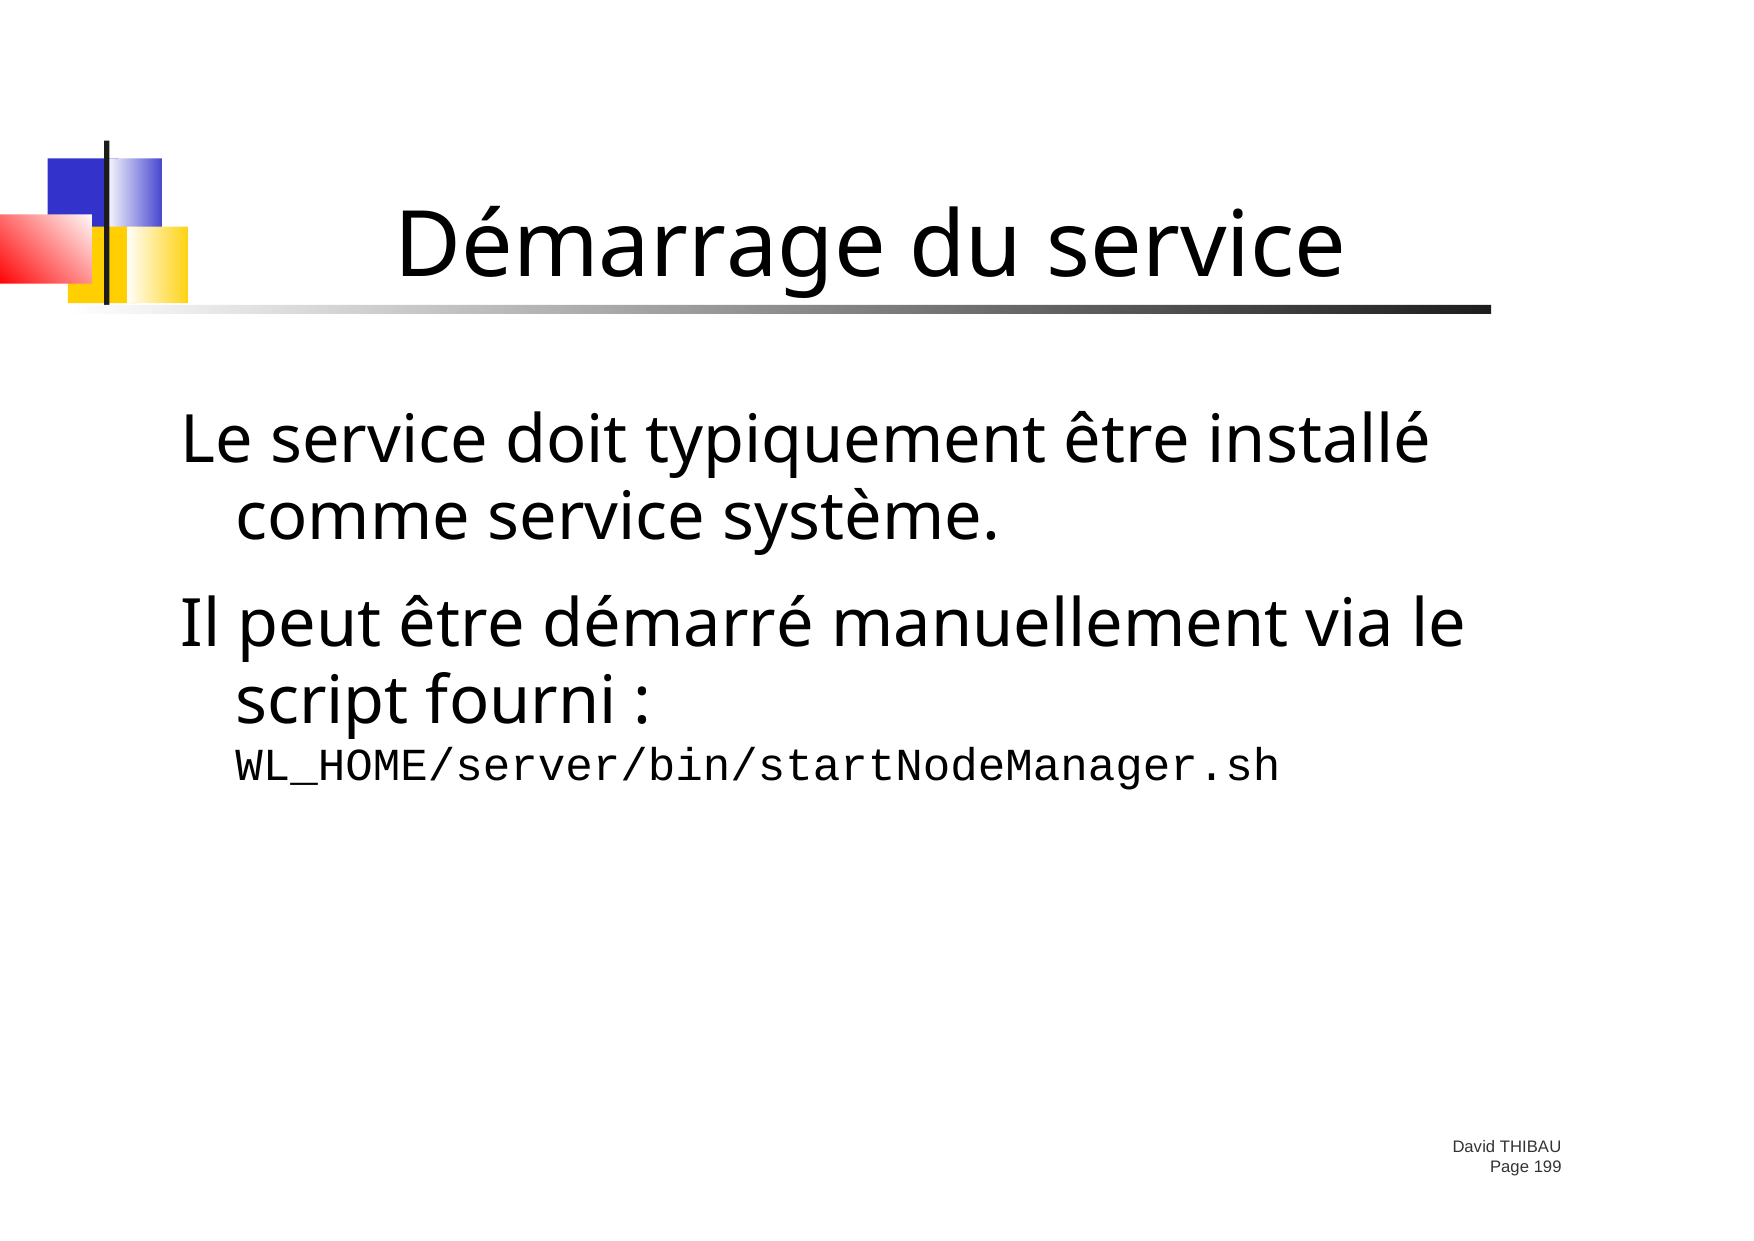

# Démarrage du service
Le service doit typiquement être installé comme service système.
Il peut être démarré manuellement via le script fourni :
WL_HOME/server/bin/startNodeManager.sh